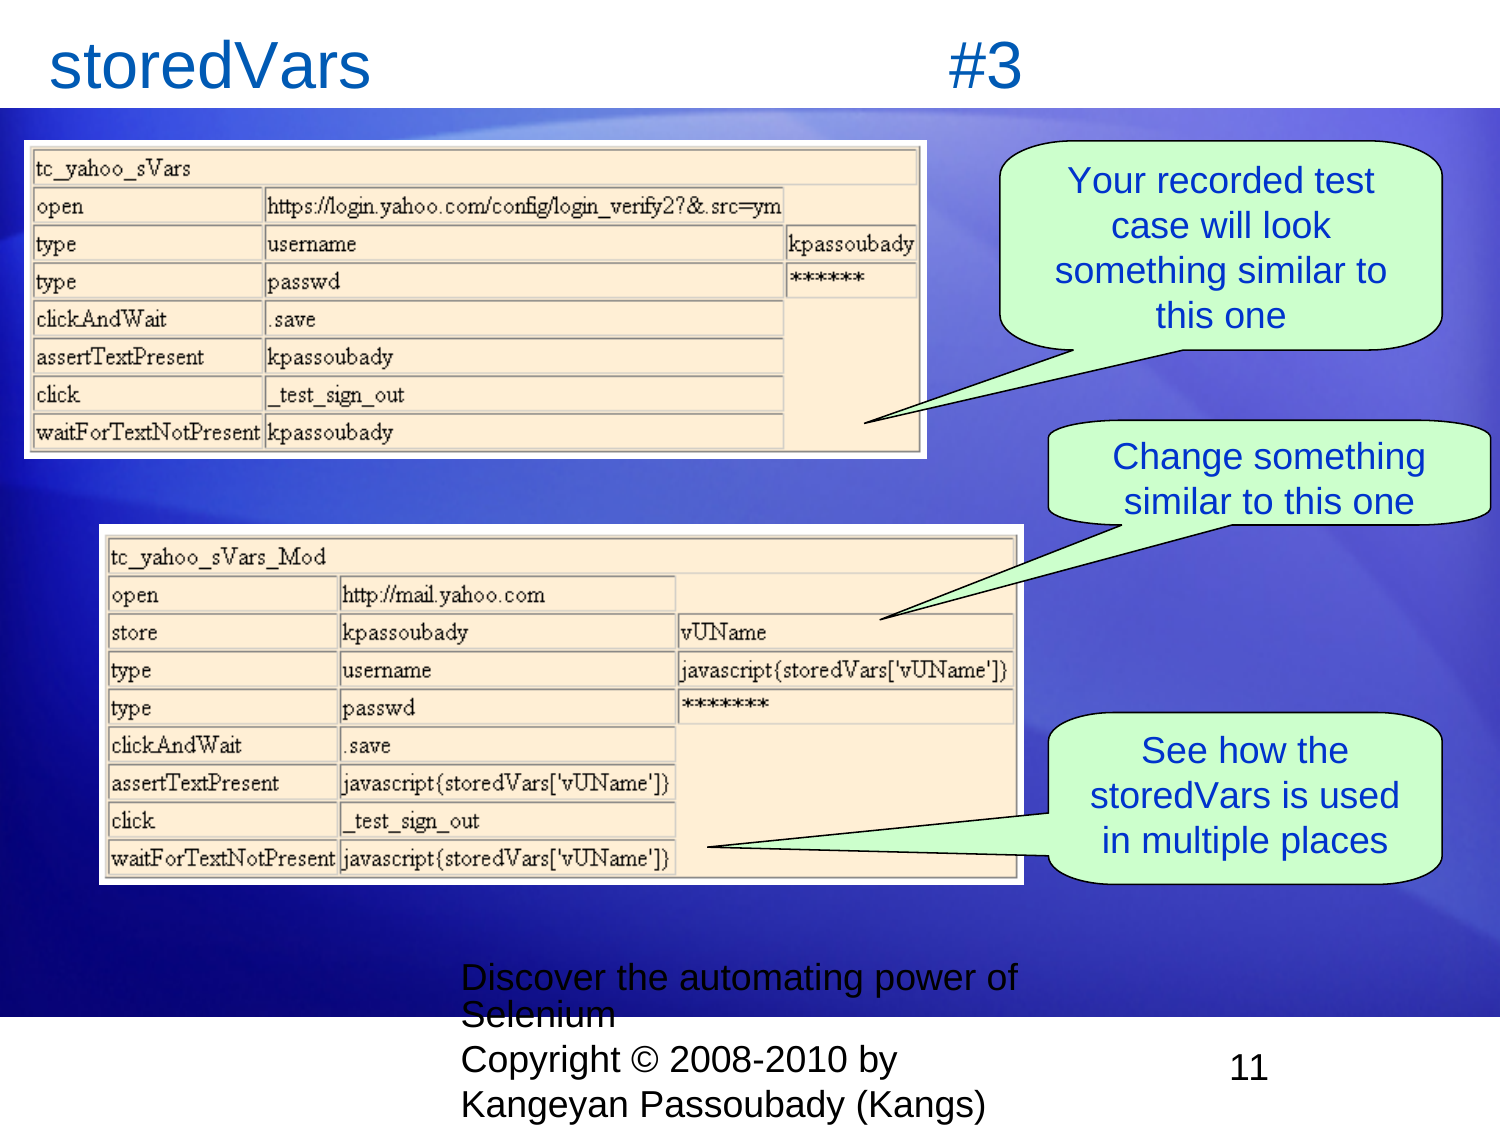

# storedVars				#3
Your recorded test case will look something similar to this one
Change something similar to this one
See how the storedVars is used in multiple places
Discover the automating power of Selenium
11